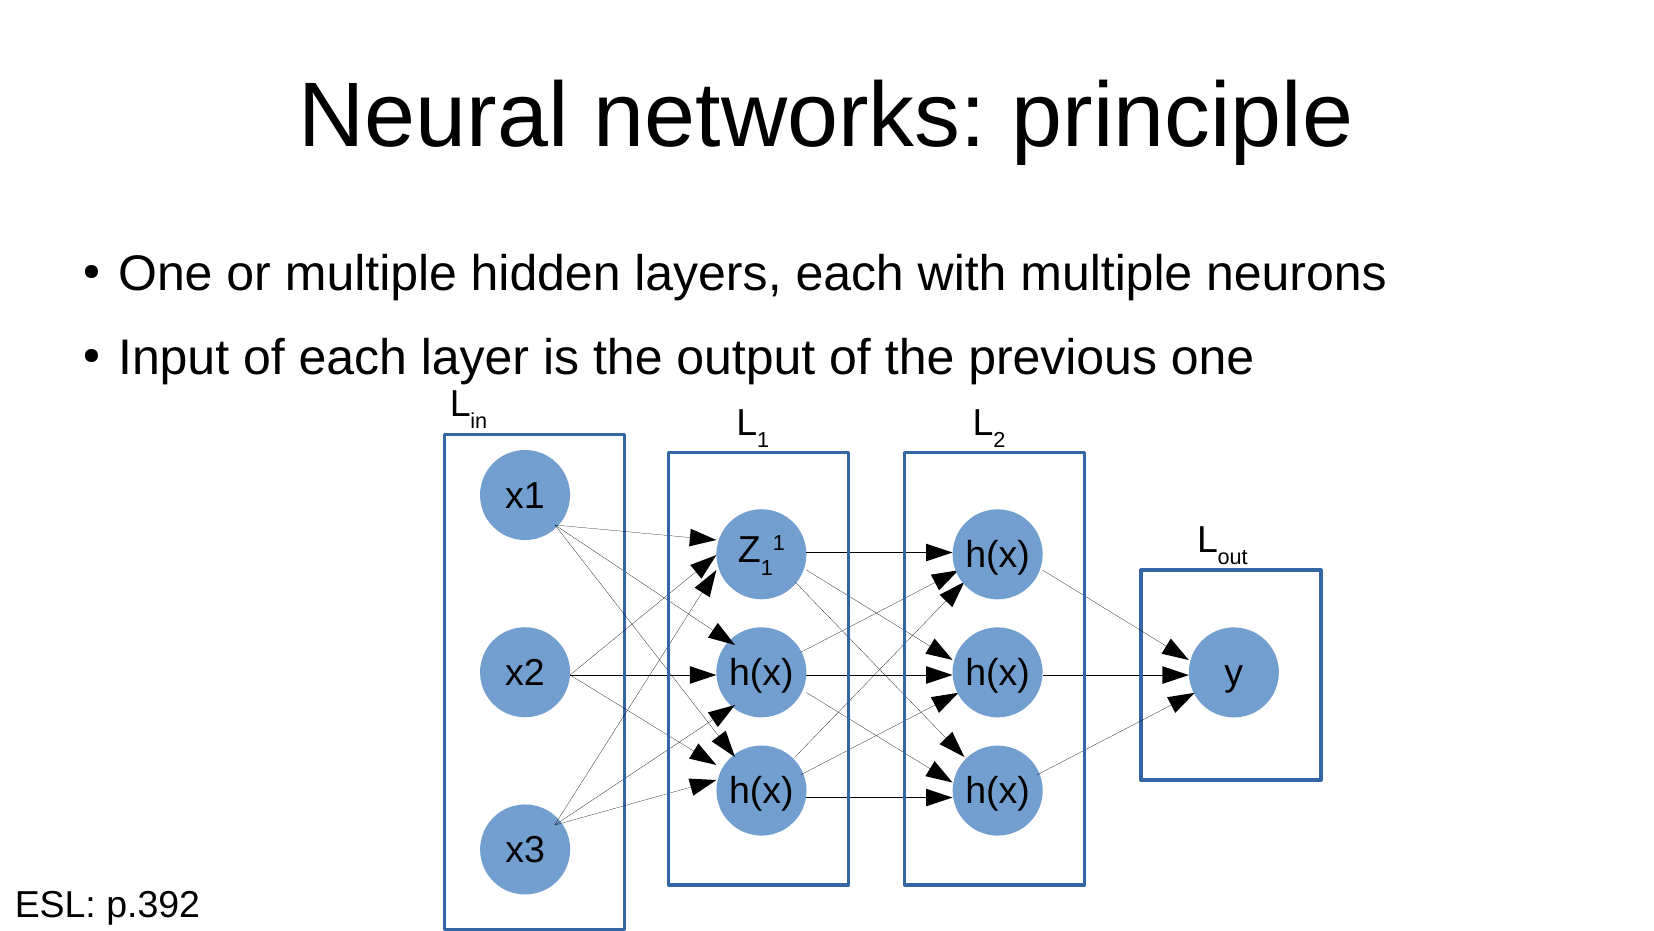

# Neural networks: principle
One or multiple hidden layers, each with multiple neurons
Input of each layer is the output of the previous one
Lin
L1
L2
x1
Z11
h(x)
Lout
x2
h(x)
h(x)
y
h(x)
h(x)
x3
ESL: p.392